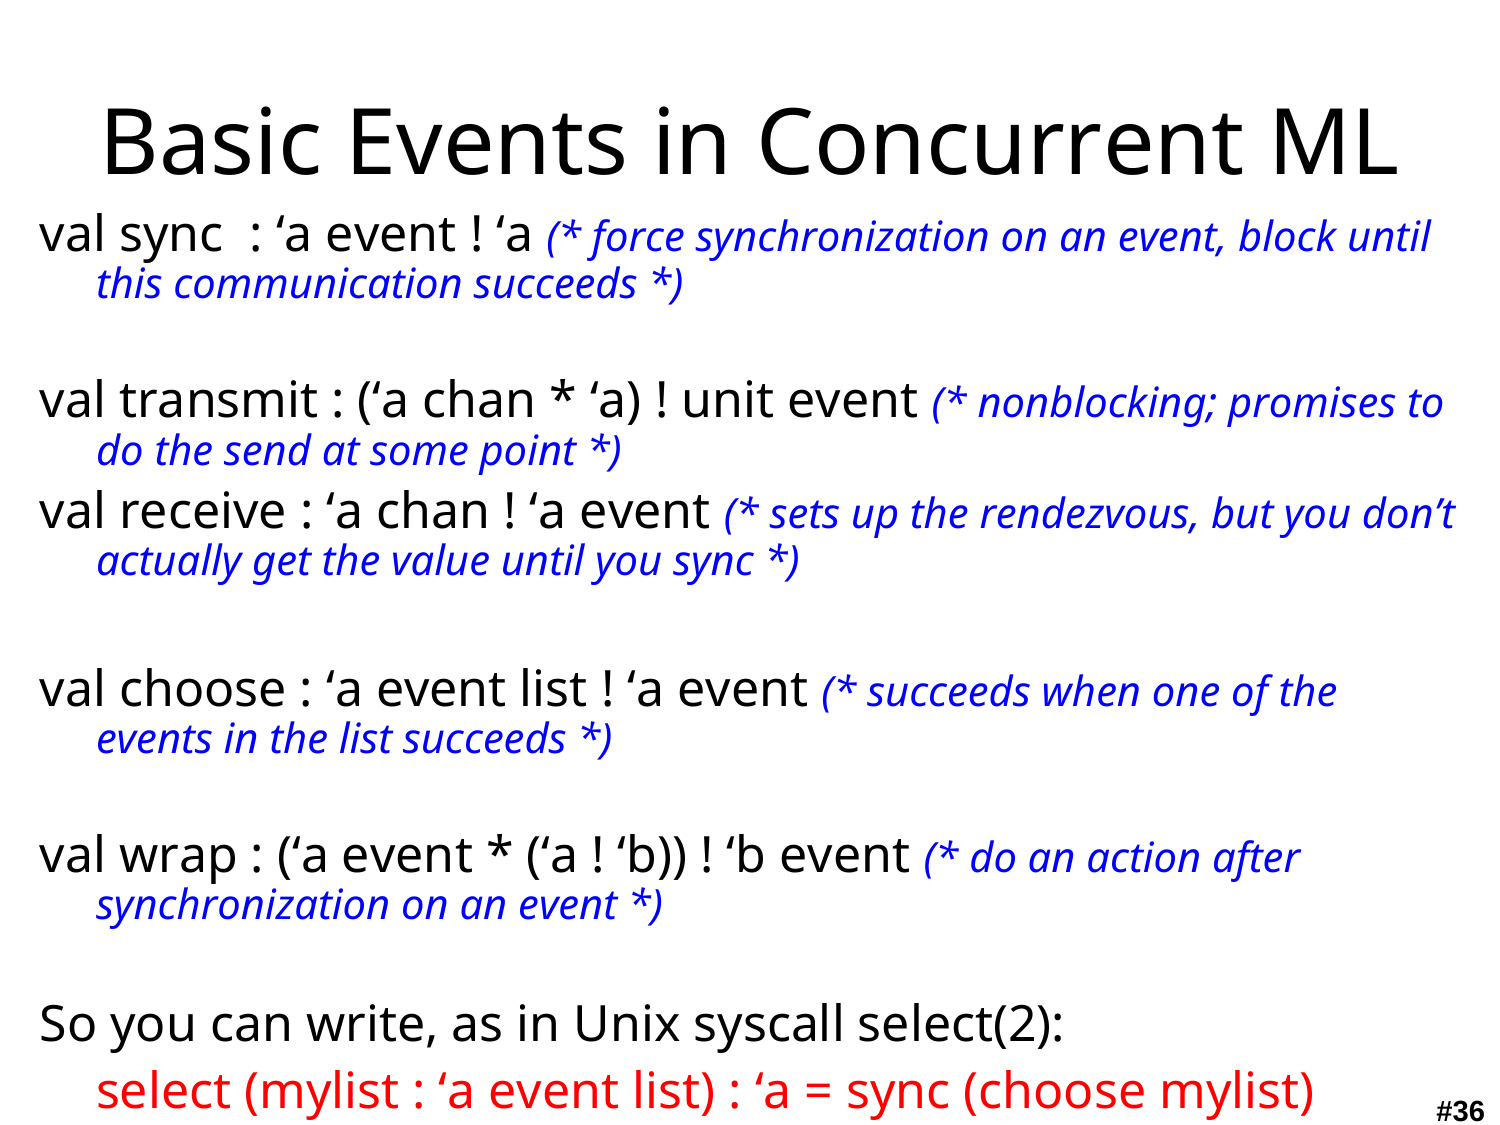

# Basic Events in Concurrent ML
val sync : ‘a event ! ‘a (* force synchronization on an event, block until this communication succeeds *)
val transmit : (‘a chan * ‘a) ! unit event (* nonblocking; promises to do the send at some point *)
val receive : ‘a chan ! ‘a event (* sets up the rendezvous, but you don’t actually get the value until you sync *)
val choose : ‘a event list ! ‘a event (* succeeds when one of the events in the list succeeds *)
val wrap : (‘a event * (‘a ! ‘b)) ! ‘b event (* do an action after synchronization on an event *)
So you can write, as in Unix syscall select(2):
	select (mylist : ‘a event list) : ‘a = sync (choose mylist)
36